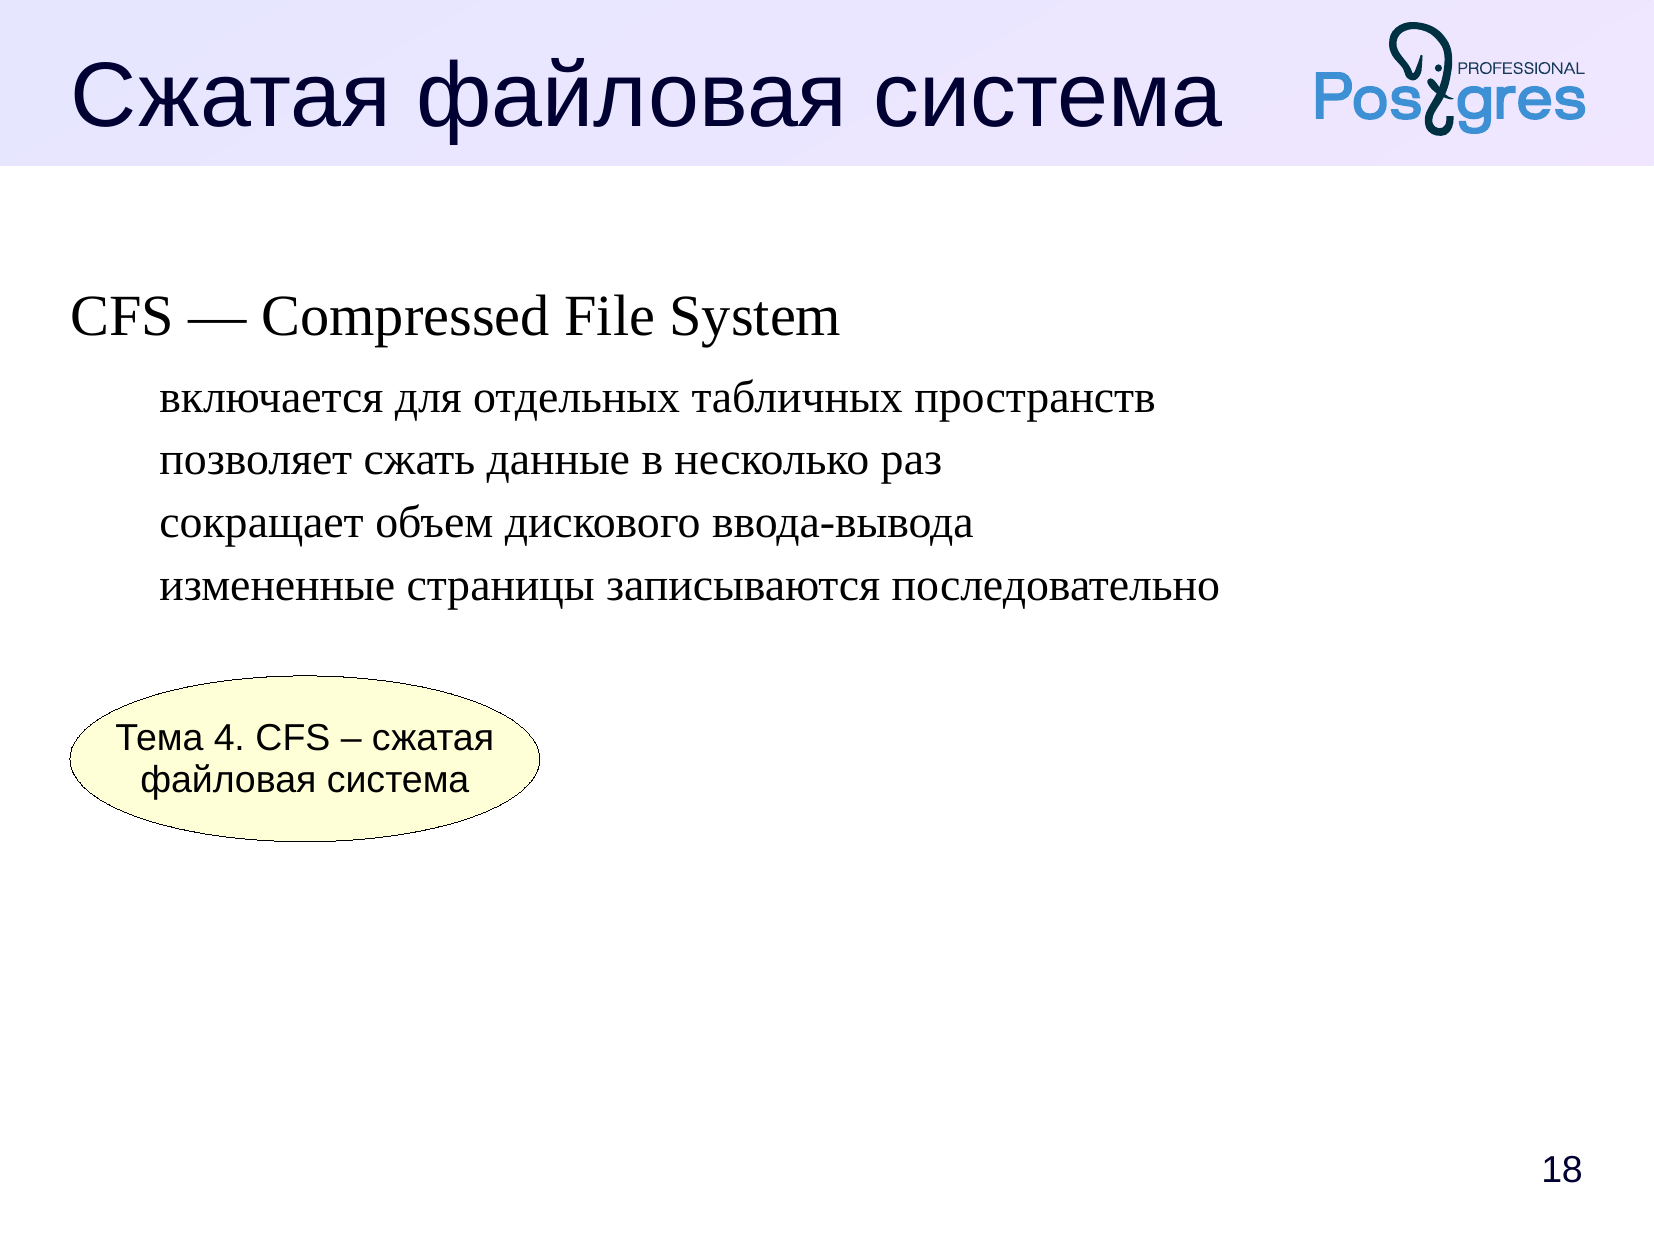

# Сжатая файловая система
CFS — Compressed File System
включается для отдельных табличных пространств
позволяет сжать данные в несколько раз
сокращает объем дискового ввода-вывода
измененные страницы записываются последовательно
Тема 4. CFS – сжатая
файловая система